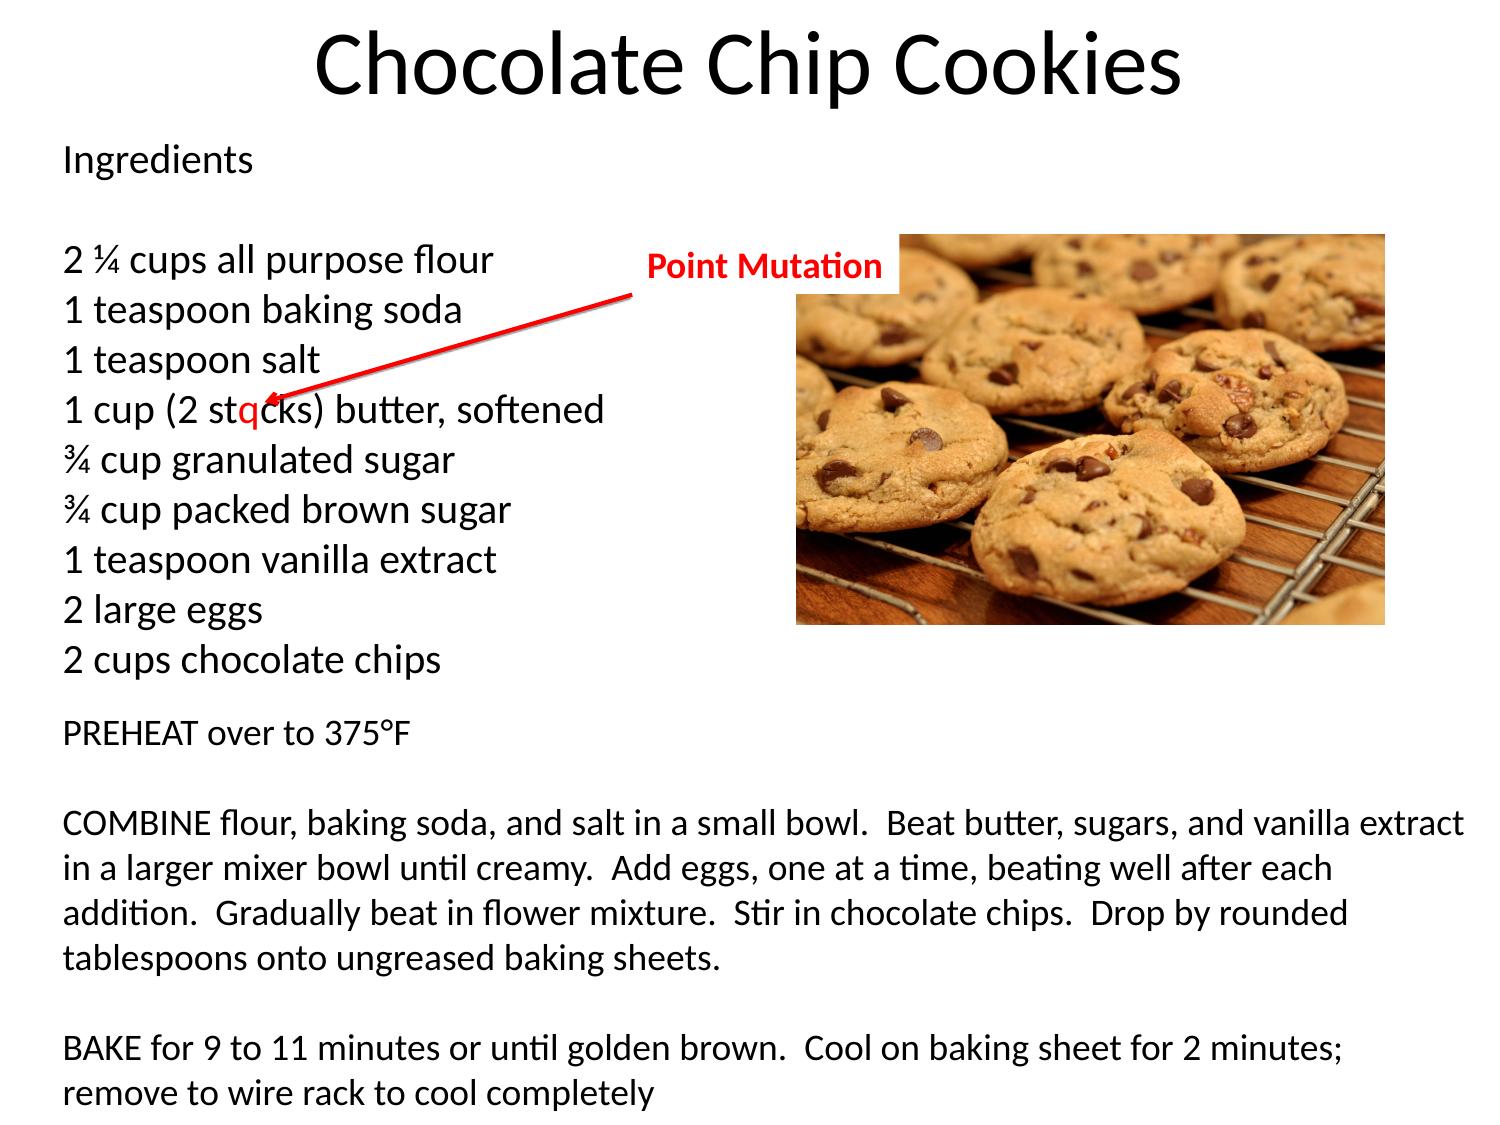

# Chocolate Chip Cookies
Ingredients
2 ¼ cups all purpose flour
1 teaspoon baking soda
1 teaspoon salt
1 cup (2 stqcks) butter, softened
¾ cup granulated sugar
¾ cup packed brown sugar
1 teaspoon vanilla extract
2 large eggs
2 cups chocolate chips
Point Mutation
PREHEAT over to 375°F
COMBINE flour, baking soda, and salt in a small bowl. Beat butter, sugars, and vanilla extract in a larger mixer bowl until creamy. Add eggs, one at a time, beating well after each addition. Gradually beat in flower mixture. Stir in chocolate chips. Drop by rounded tablespoons onto ungreased baking sheets.
BAKE for 9 to 11 minutes or until golden brown. Cool on baking sheet for 2 minutes; remove to wire rack to cool completely